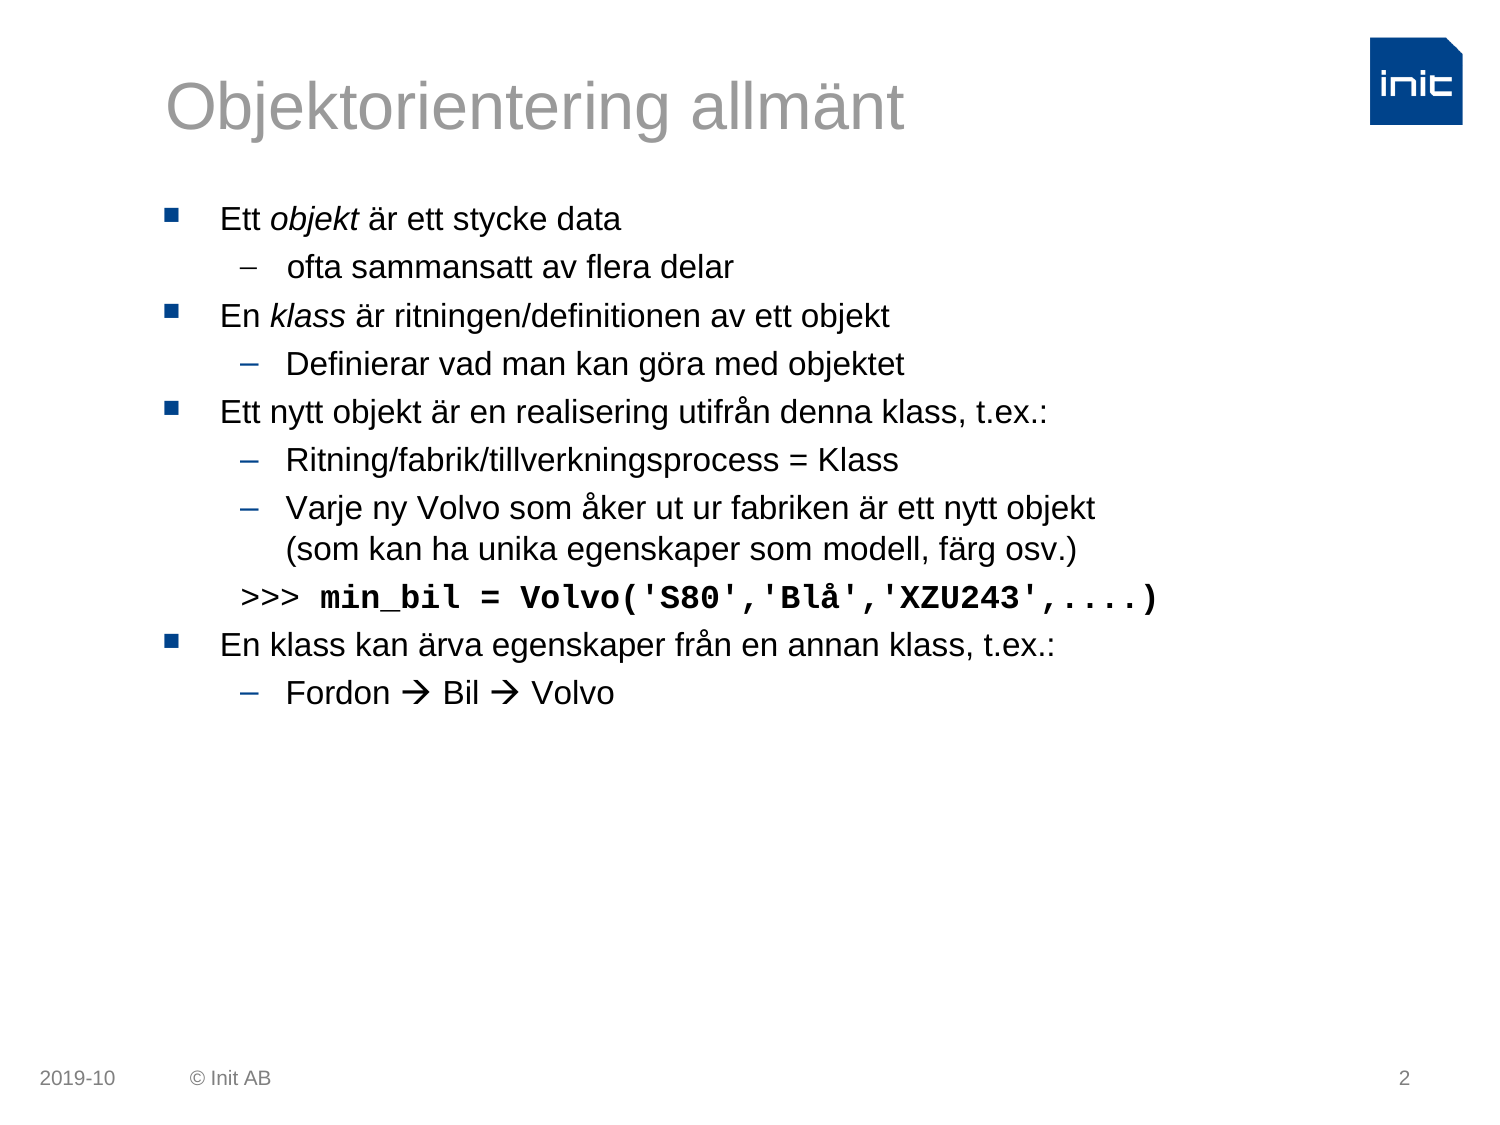

Objektorientering allmänt
Ett objekt är ett stycke data
ofta sammansatt av flera delar
En klass är ritningen/definitionen av ett objekt
Definierar vad man kan göra med objektet
Ett nytt objekt är en realisering utifrån denna klass, t.ex.:
Ritning/fabrik/tillverkningsprocess = Klass
Varje ny Volvo som åker ut ur fabriken är ett nytt objekt
(som kan ha unika egenskaper som modell, färg osv.)
>>> min_bil = Volvo('S80','Blå','XZU243',....)
En klass kan ärva egenskaper från en annan klass, t.ex.:
Fordon  Bil  Volvo
2019-10
© Init AB